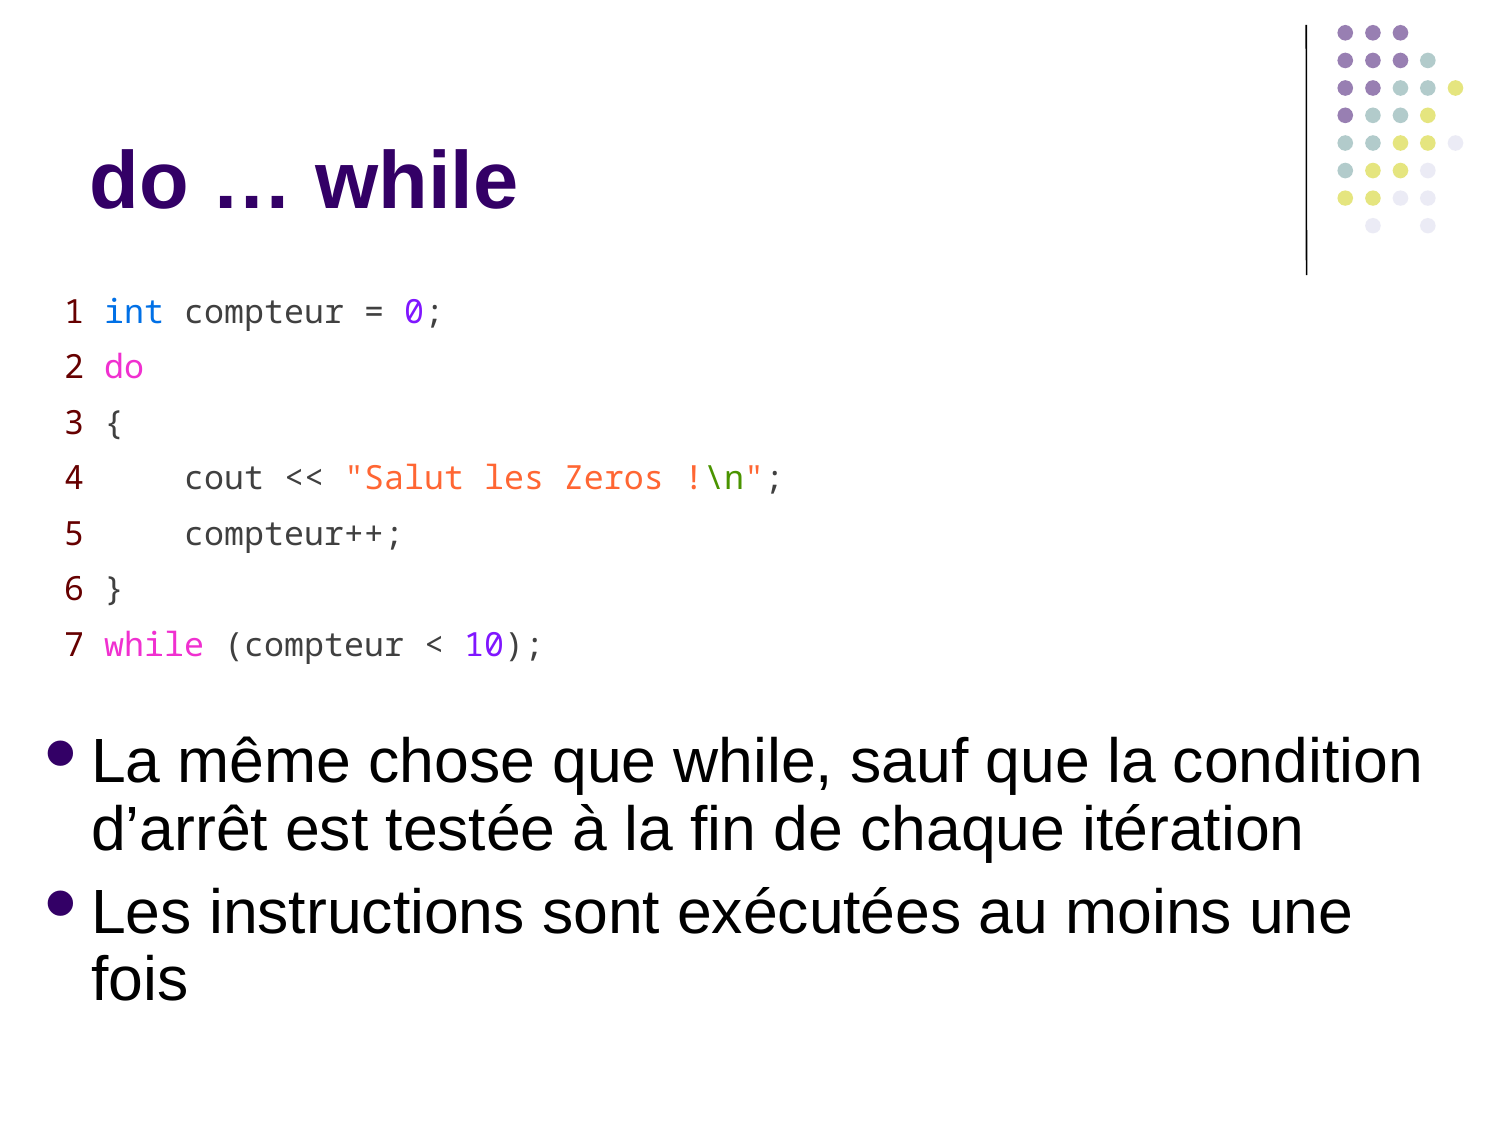

# do … while
 1 int compteur = 0;
 2 do
 3 {
 4 cout << "Salut les Zeros !\n";
 5 compteur++;
 6 }
 7 while (compteur < 10);
La même chose que while, sauf que la condition d’arrêt est testée à la fin de chaque itération
Les instructions sont exécutées au moins une fois